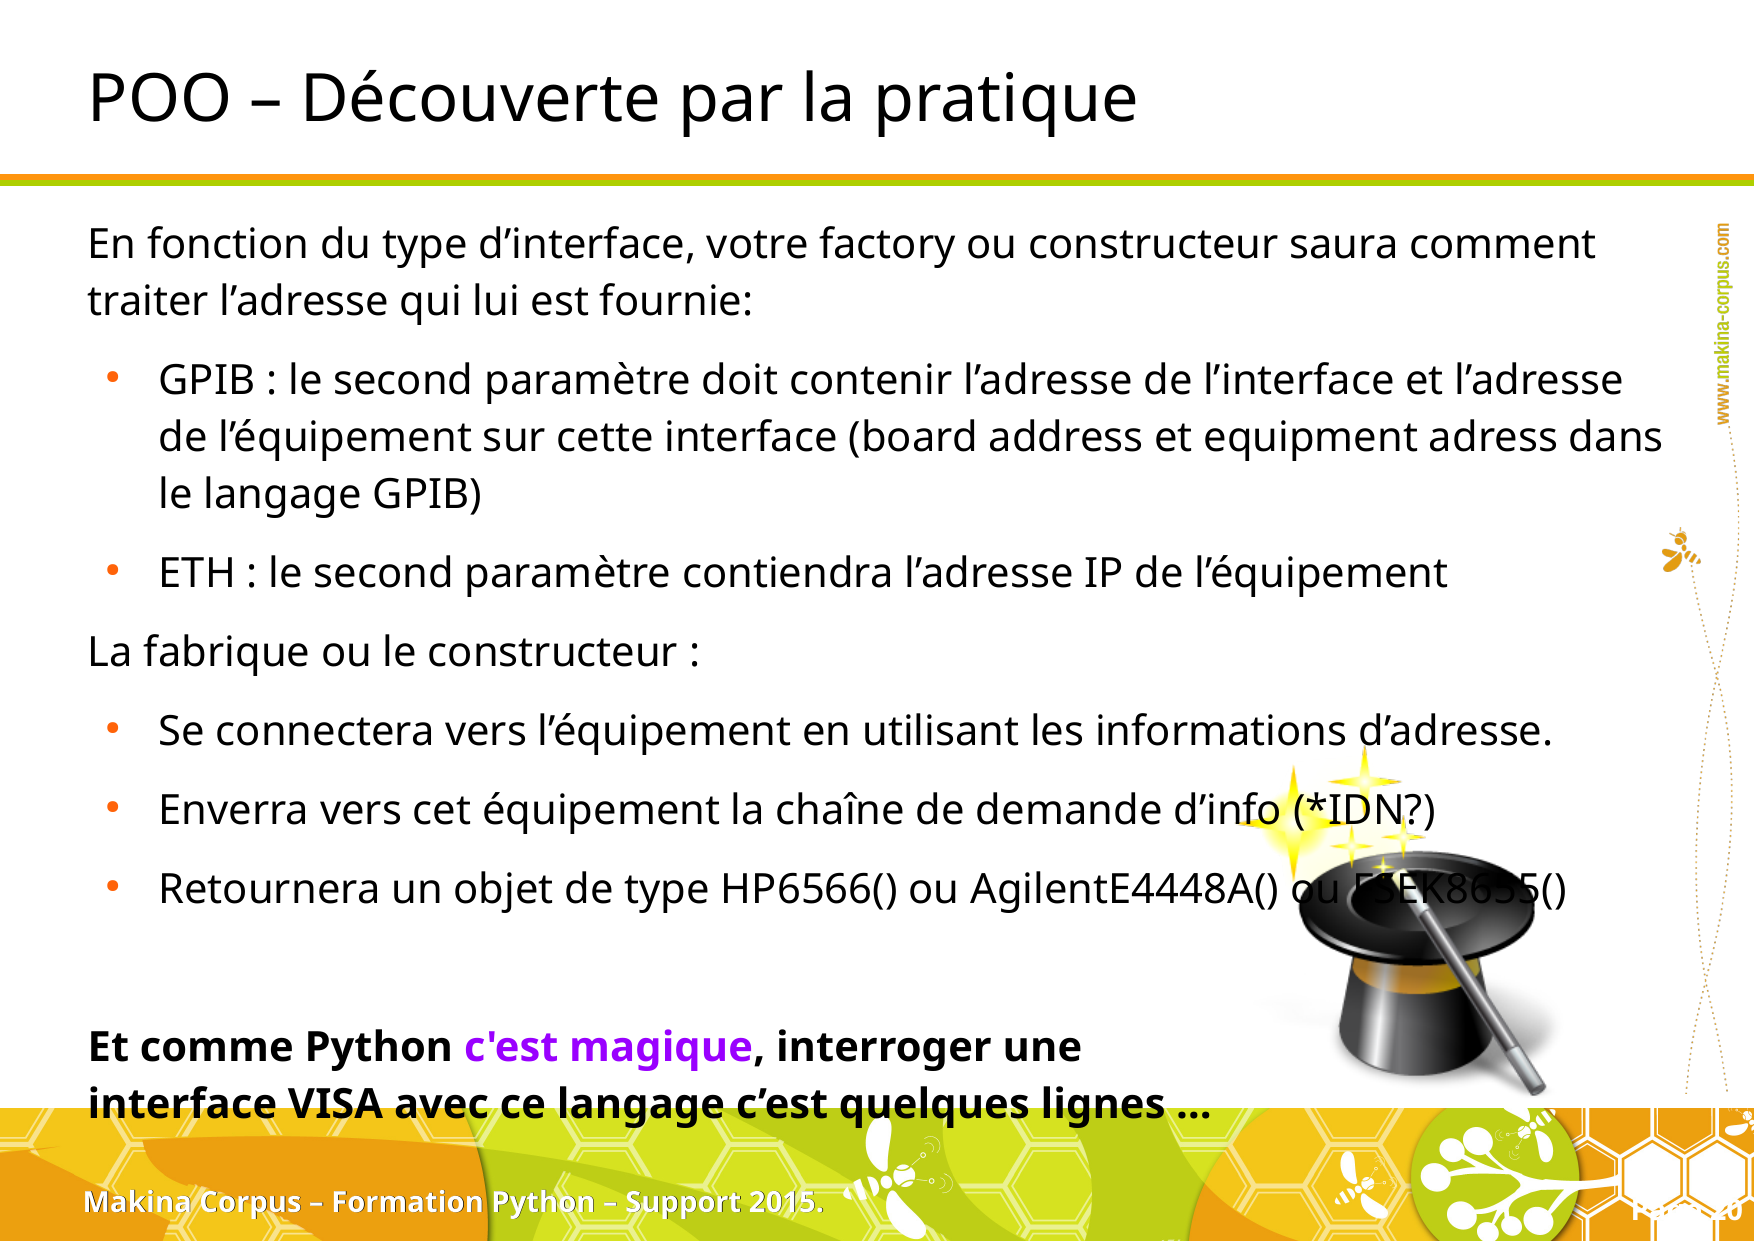

# POO – Découverte par la pratique
En fonction du type d’interface, votre factory ou constructeur saura comment traiter l’adresse qui lui est fournie:
GPIB : le second paramètre doit contenir l’adresse de l’interface et l’adresse de l’équipement sur cette interface (board address et equipment adress dans le langage GPIB)
ETH : le second paramètre contiendra l’adresse IP de l’équipement
La fabrique ou le constructeur :
Se connectera vers l’équipement en utilisant les informations d’adresse.
Enverra vers cet équipement la chaîne de demande d’info (*IDN?)
Retournera un objet de type HP6566() ou AgilentE4448A() ou FSEK8655()
Et comme Python c'est magique, interroger une interface VISA avec ce langage c’est quelques lignes …
tesg
20